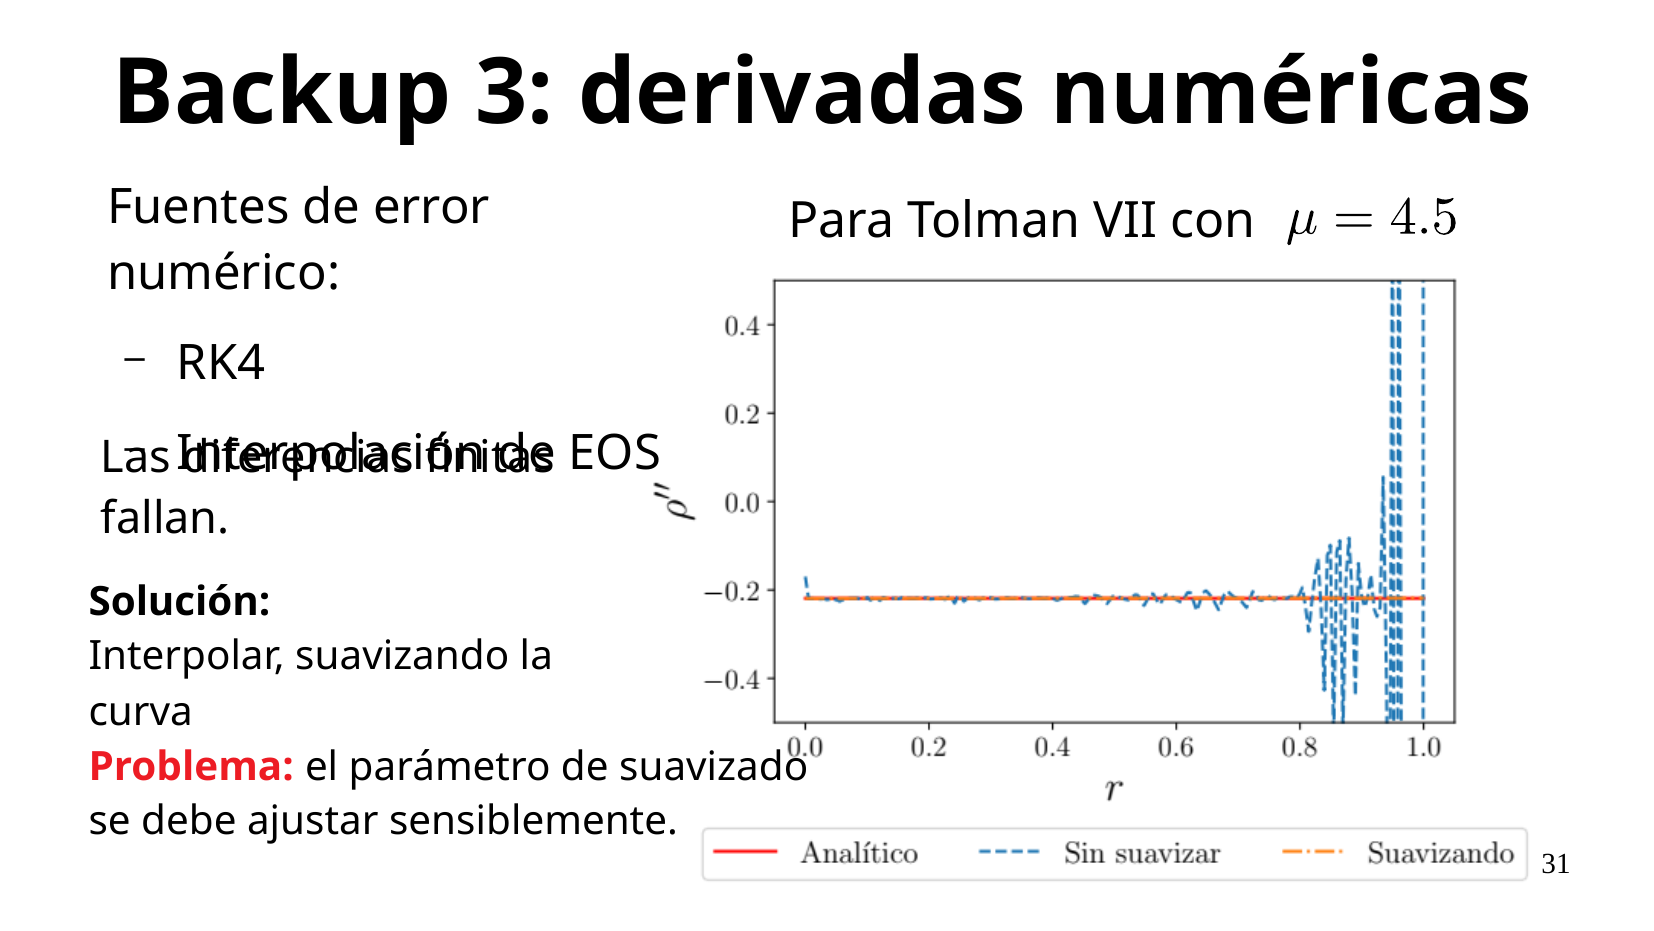

# Backup 3: derivadas numéricas
Fuentes de error numérico:
RK4
Interpolación de EOS
Para Tolman VII con
Las diferencias finitas fallan.
Solución:
Interpolar, suavizando la
curva
Problema: el parámetro de suavizado se debe ajustar sensiblemente.
31